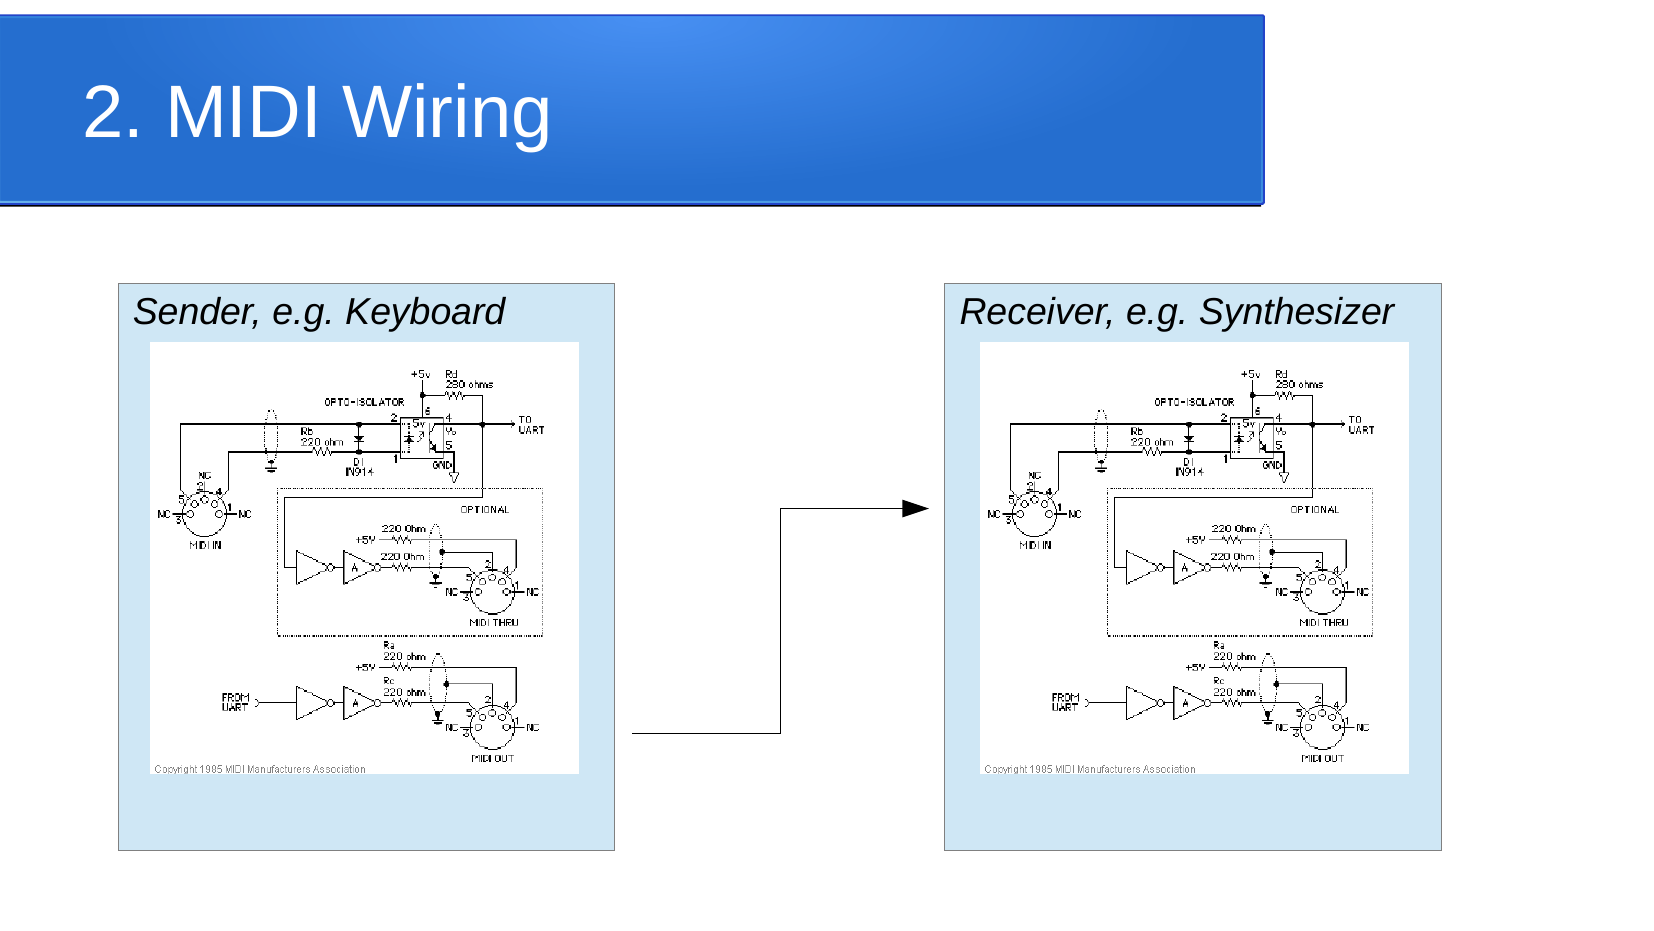

# 2. MIDI Wiring
Sender, e.g. Keyboard
Receiver, e.g. Synthesizer